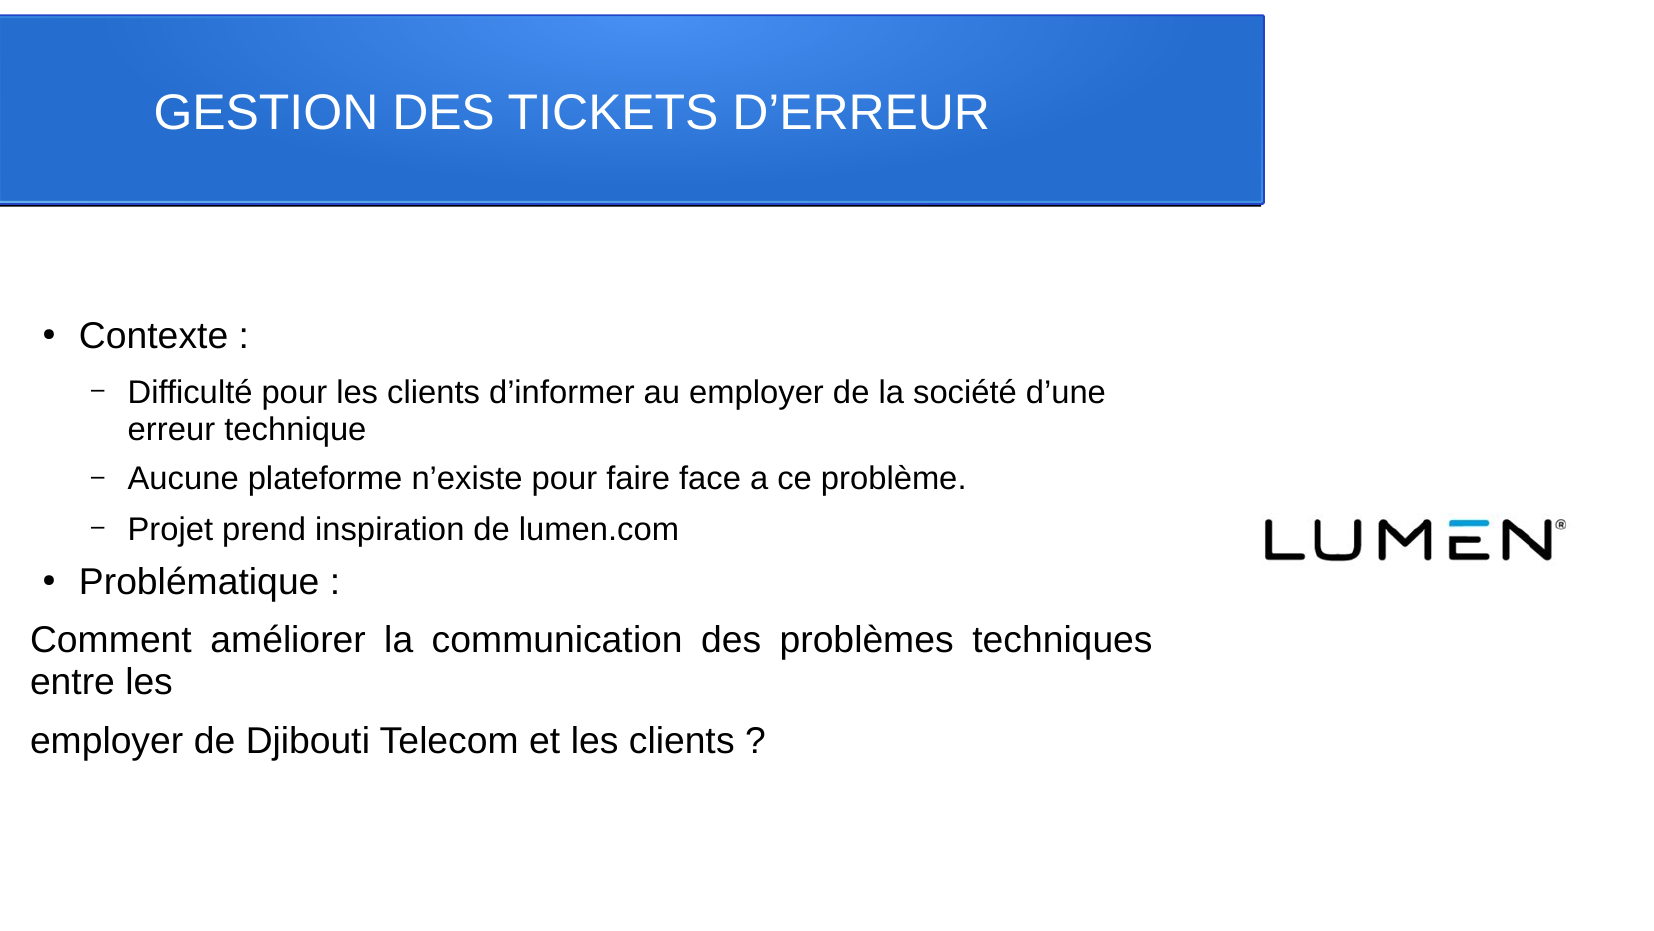

# GESTION DES TICKETS D’ERREUR
Contexte :
Difficulté pour les clients d’informer au employer de la société d’une erreur technique
Aucune plateforme n’existe pour faire face a ce problème.
Projet prend inspiration de lumen.com
Problématique :
Comment améliorer la communication des problèmes techniques entre les
employer de Djibouti Telecom et les clients ?